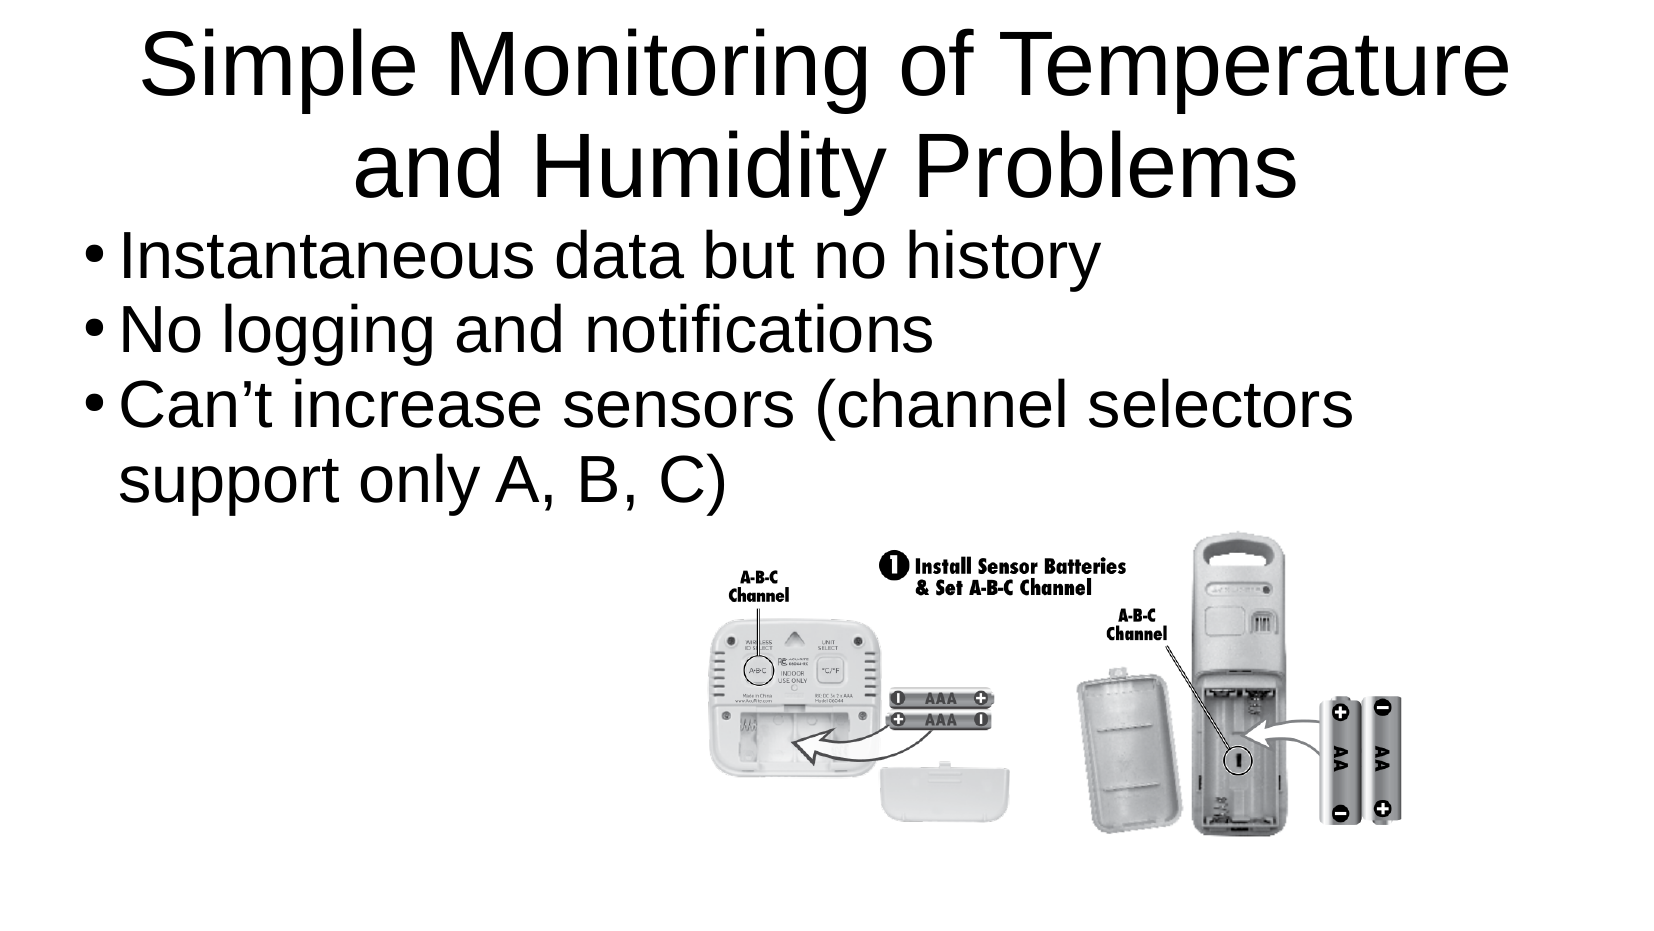

# Simple Monitoring of Temperature and Humidity Problems
Instantaneous data but no history
No logging and notifications
Can’t increase sensors (channel selectors support only A, B, C)